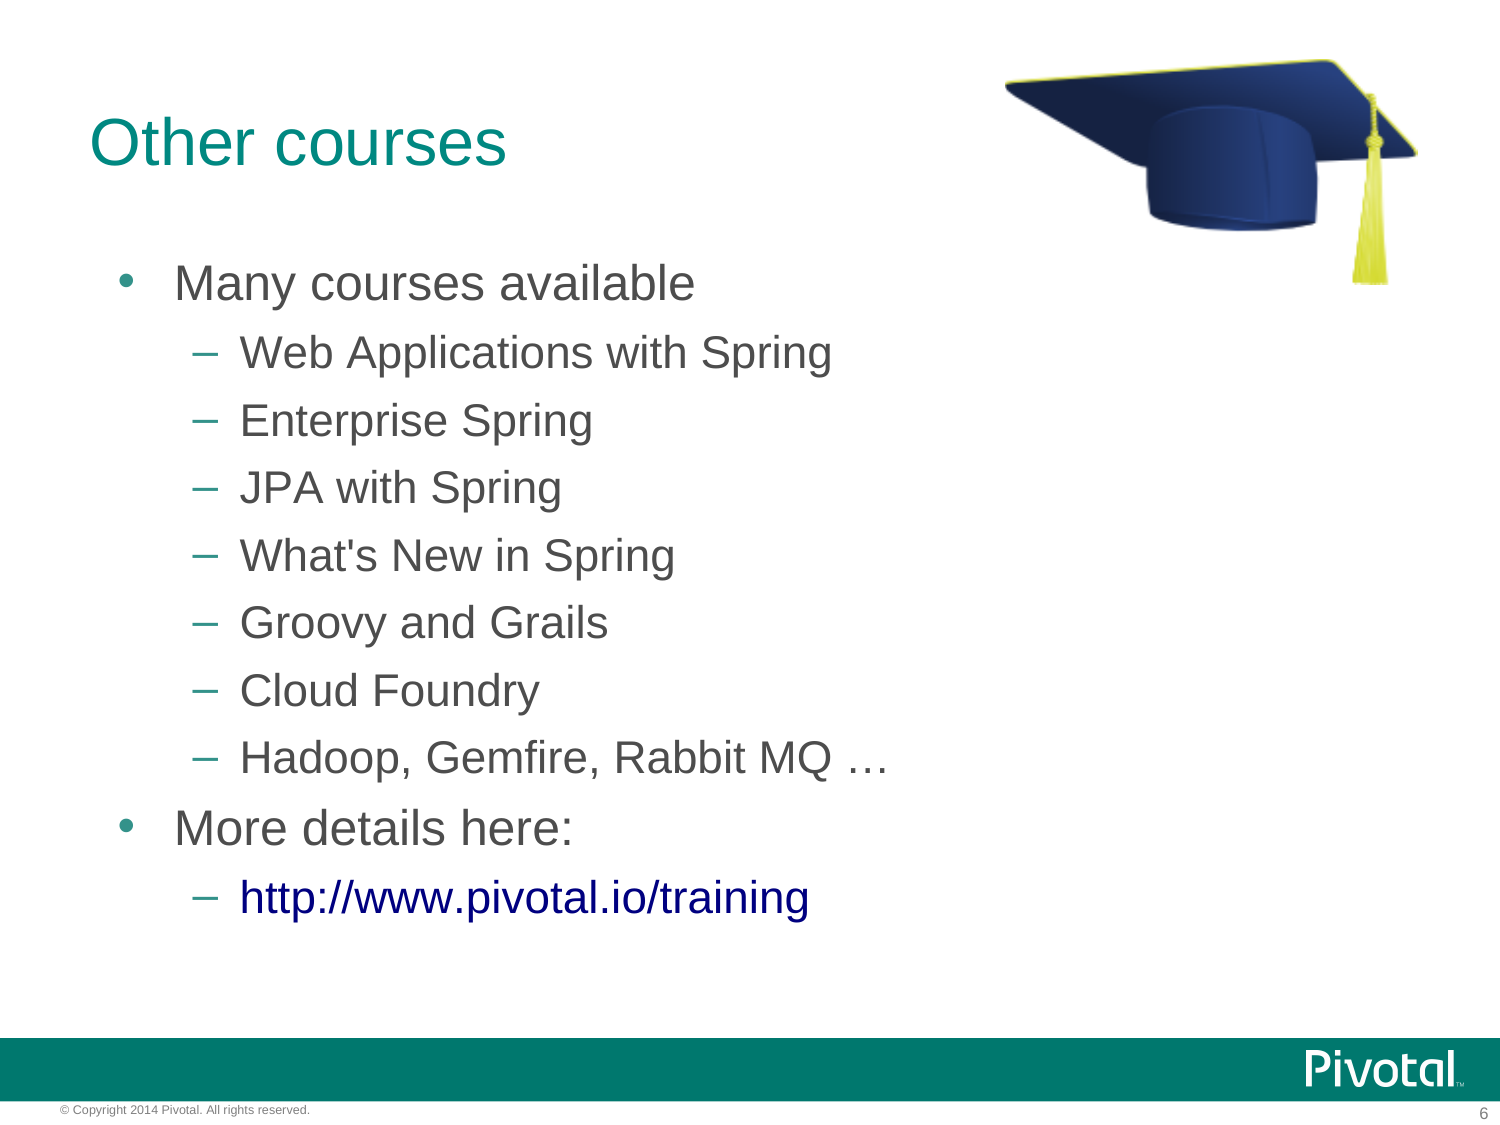

# Other courses
Many courses available
Web Applications with Spring
Enterprise Spring
JPA with Spring
What's New in Spring
Groovy and Grails
Cloud Foundry
Hadoop, Gemfire, Rabbit MQ …
More details here:
http://www.pivotal.io/training